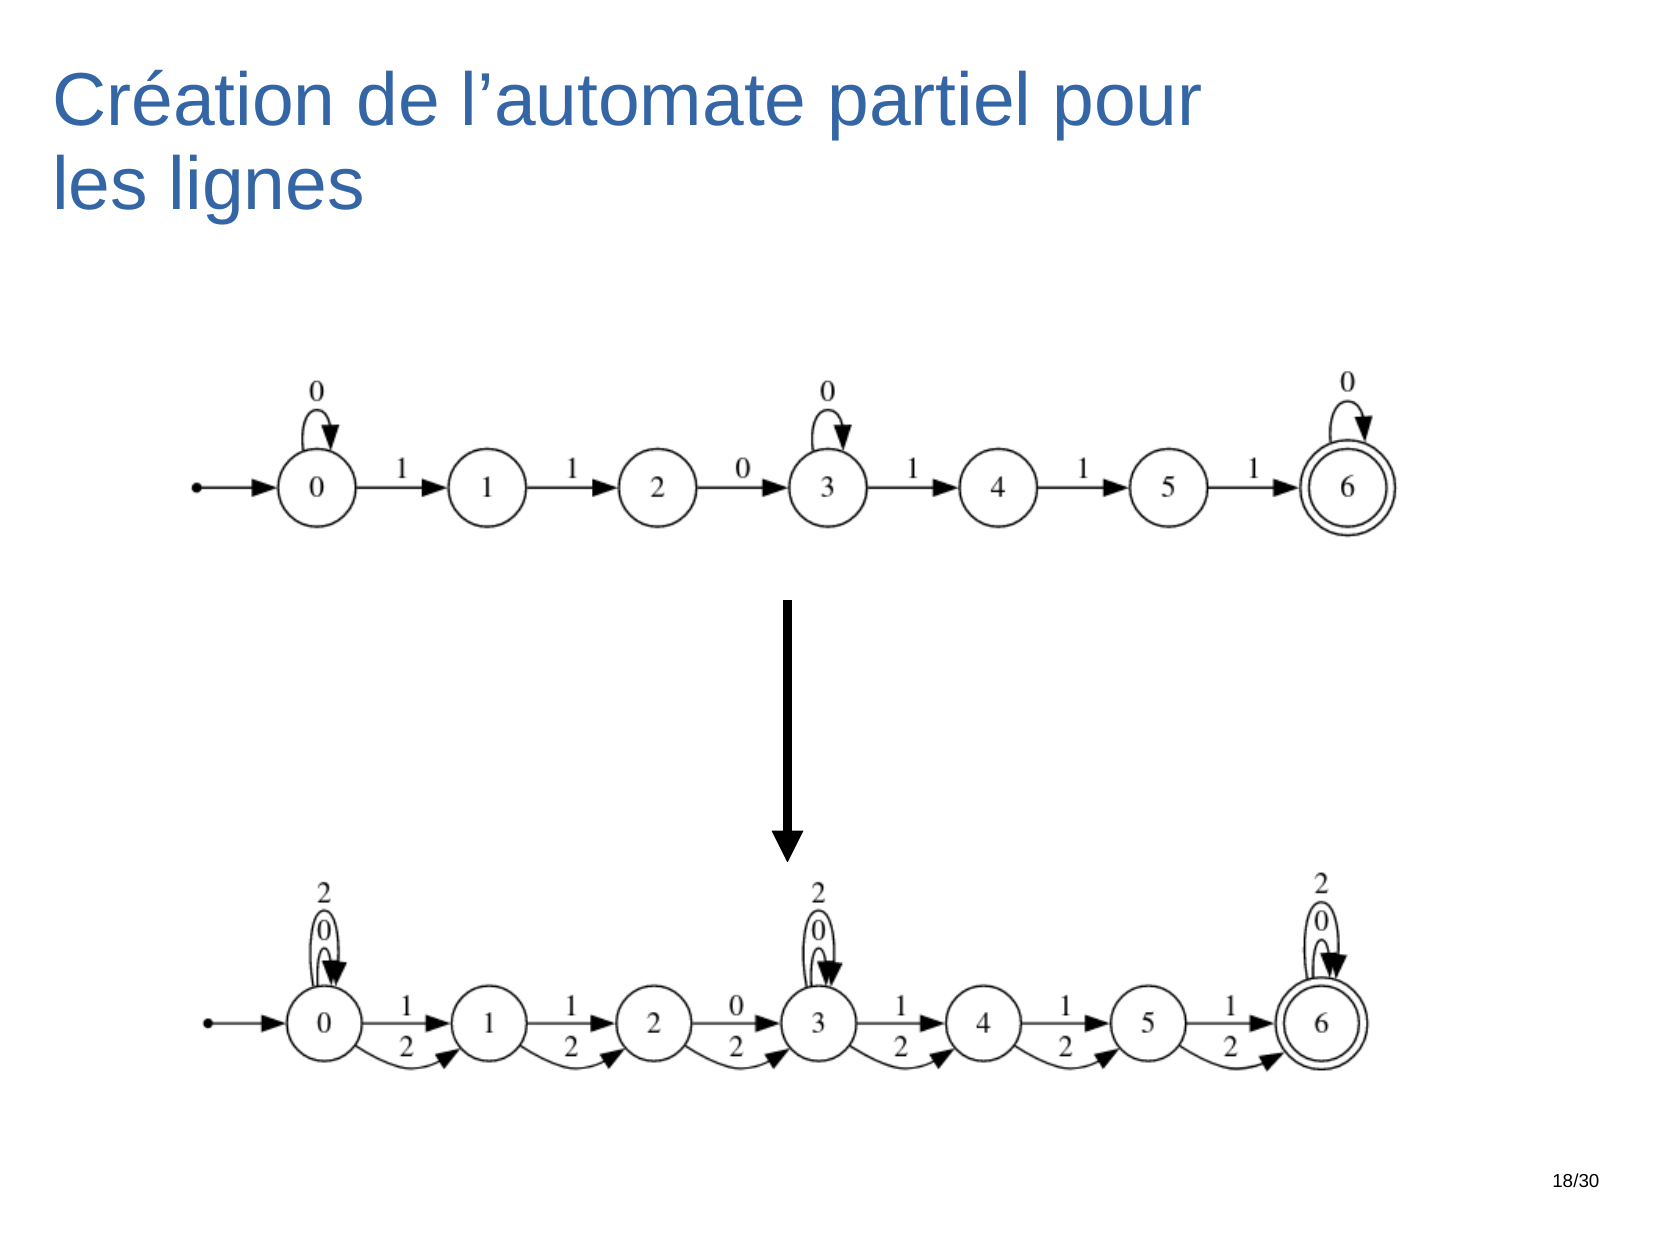

Création de l’automate partiel pour les lignes
18/30